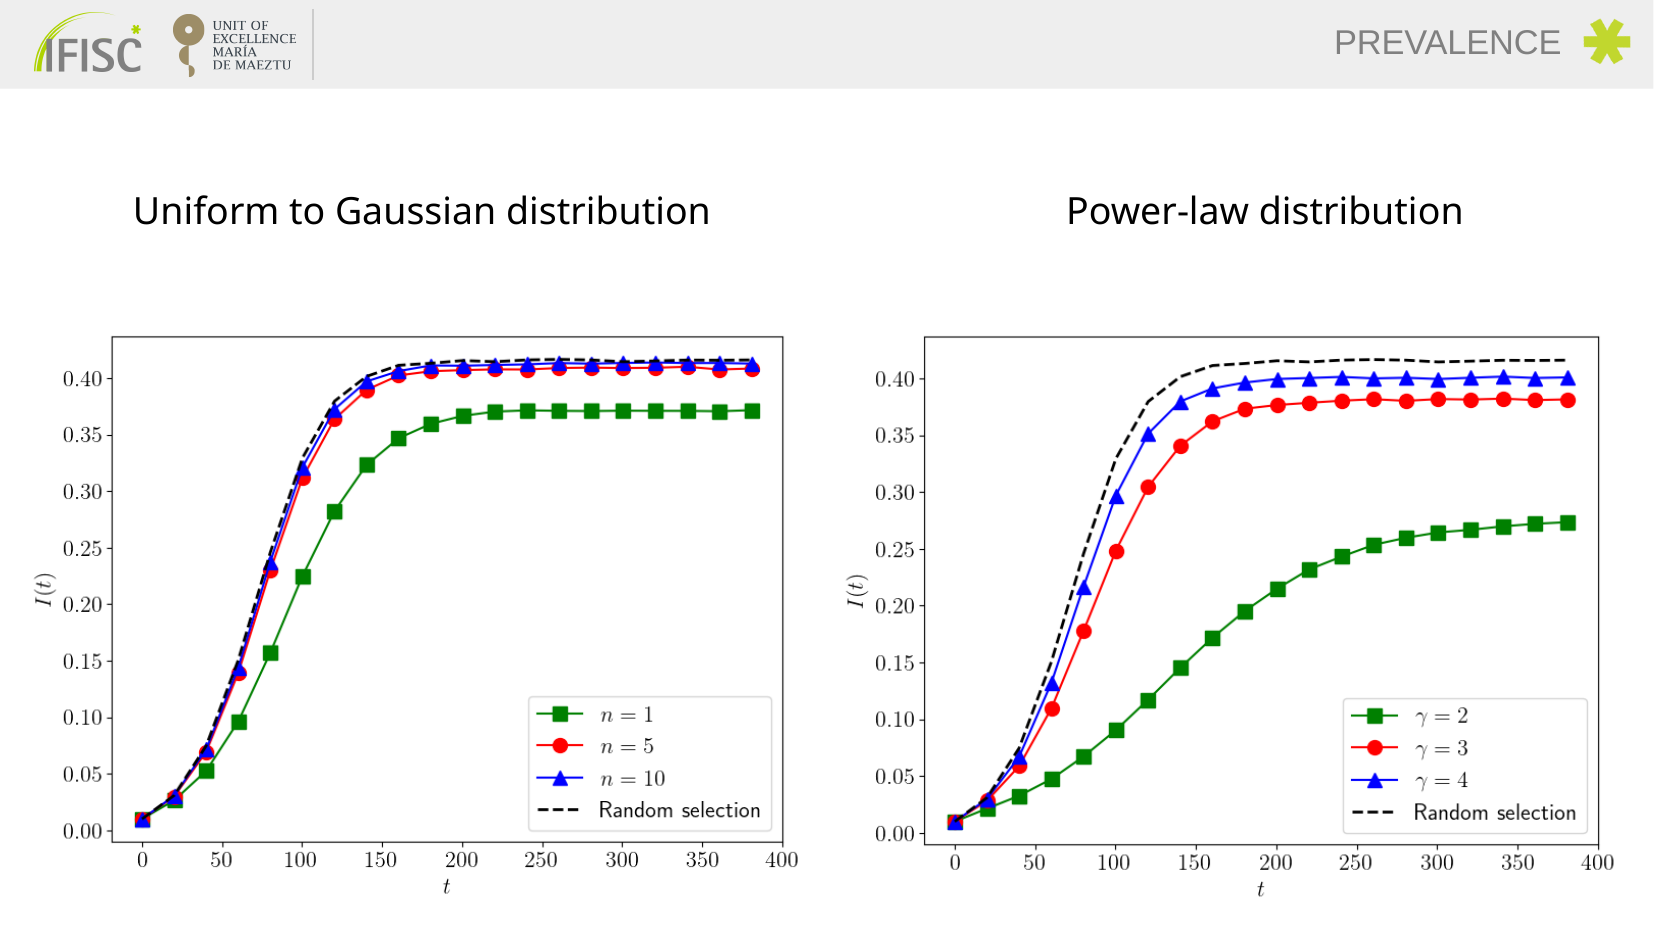

# PREVALENCE
Uniform to Gaussian distribution
Power-law distribution